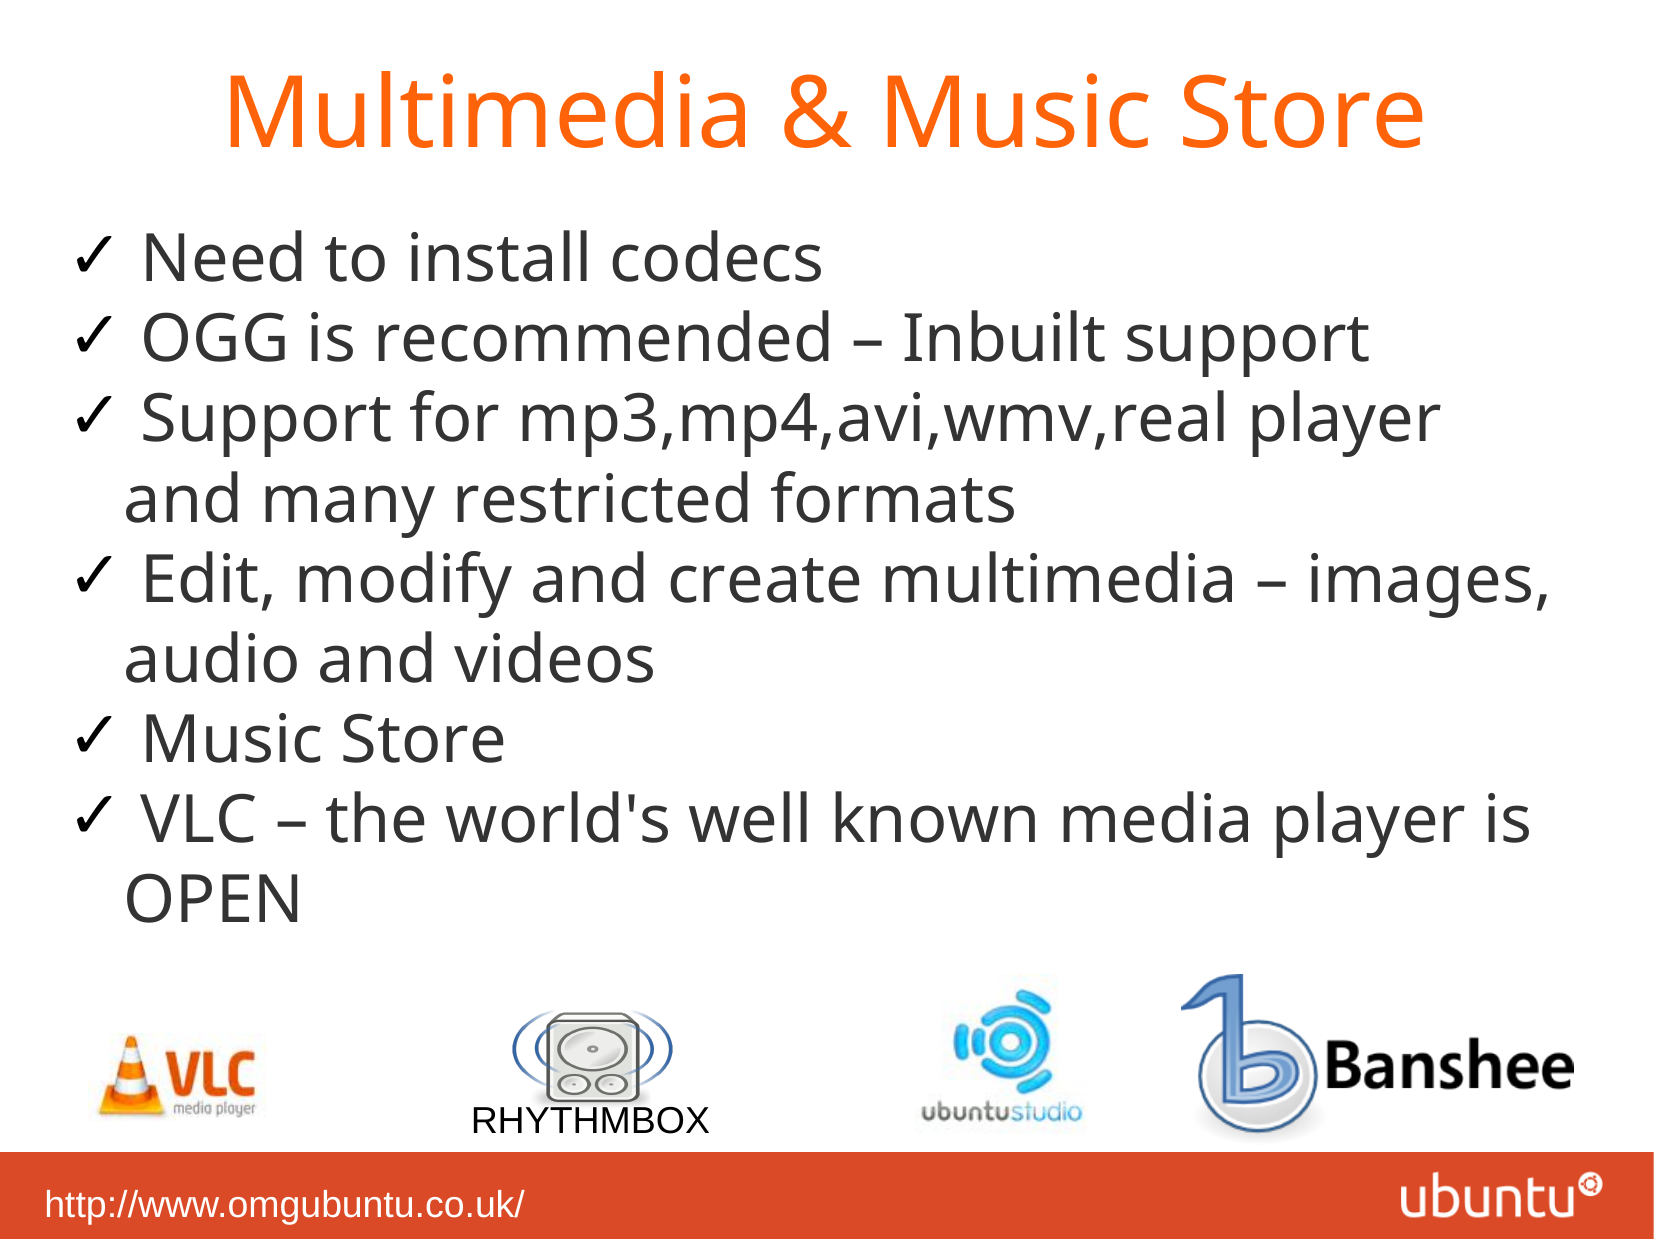

# Multimedia & Music Store
 Need to install codecs
 OGG is recommended – Inbuilt support
 Support for mp3,mp4,avi,wmv,real player and many restricted formats
 Edit, modify and create multimedia – images, audio and videos
 Music Store
 VLC – the world's well known media player is OPEN
RHYTHMBOX
http://www.omgubuntu.co.uk/